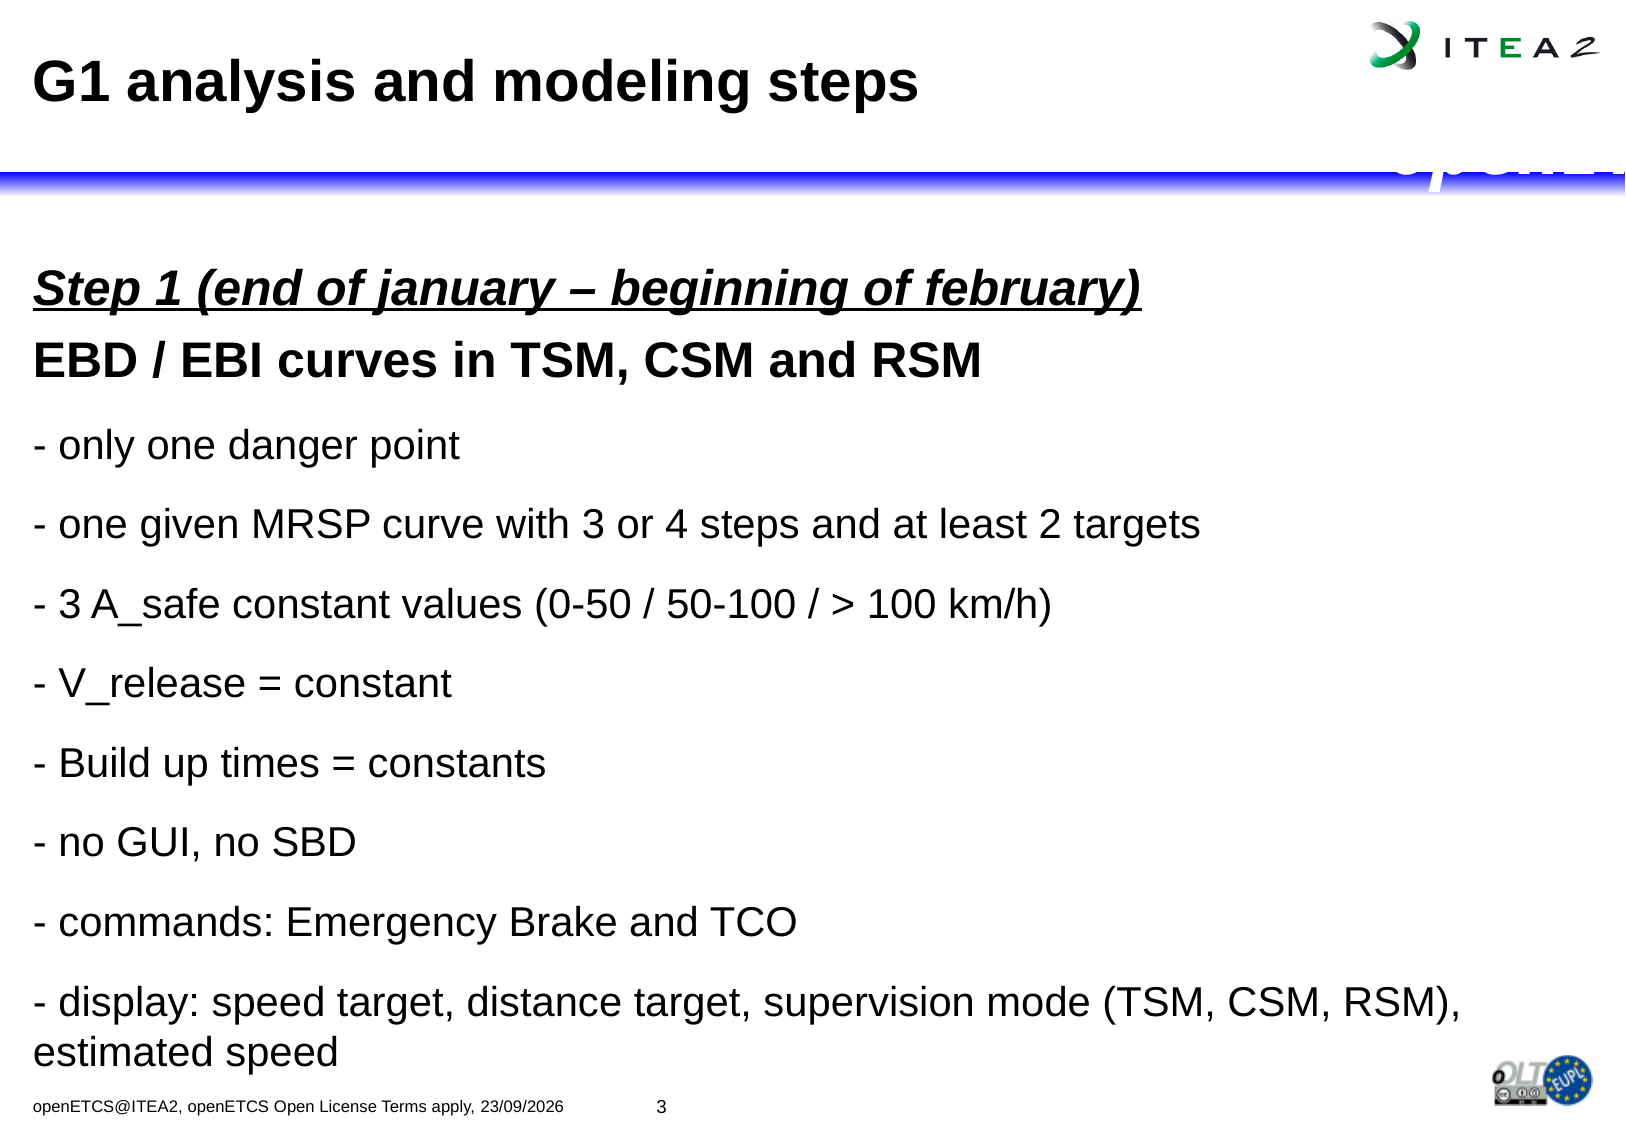

# G1 analysis and modeling steps
Step 1 (end of january – beginning of february)
EBD / EBI curves in TSM, CSM and RSM
- only one danger point
- one given MRSP curve with 3 or 4 steps and at least 2 targets
- 3 A_safe constant values (0-50 / 50-100 / > 100 km/h)
- V_release = constant
- Build up times = constants
- no GUI, no SBD
- commands: Emergency Brake and TCO
- display: speed target, distance target, supervision mode (TSM, CSM, RSM), estimated speed
openETCS@ITEA2, openETCS Open License Terms apply,